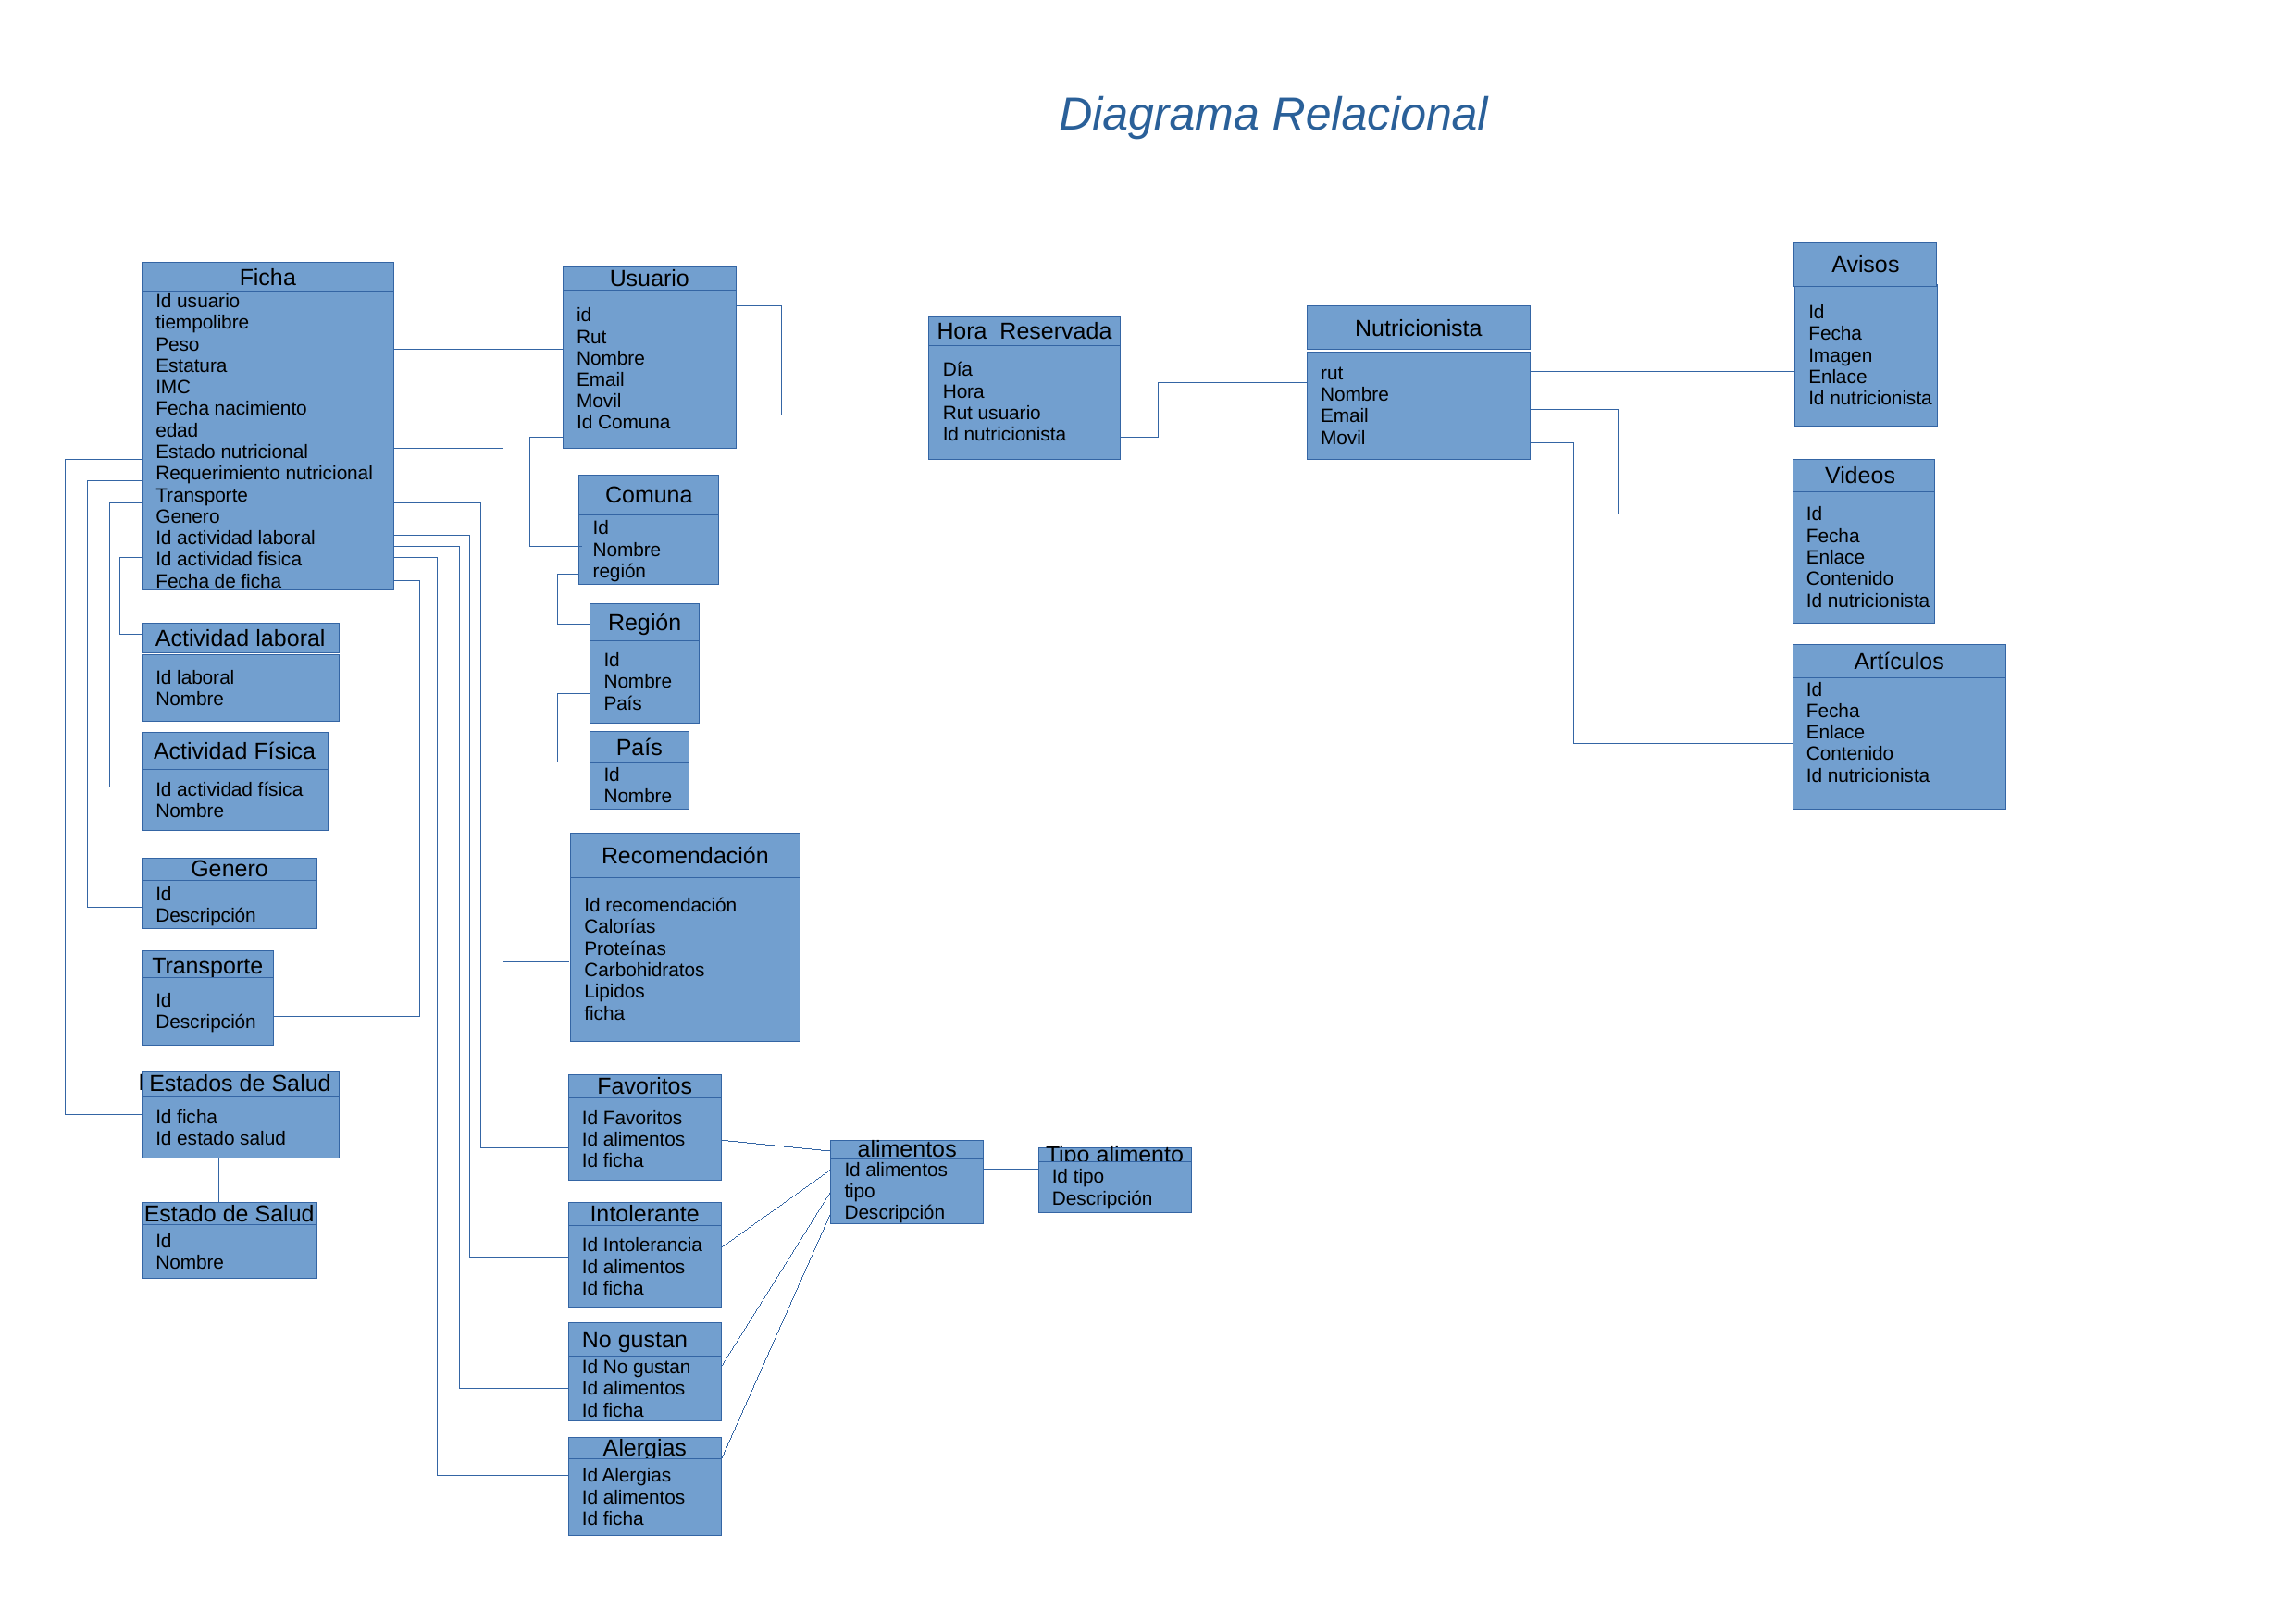

# Diagrama Relacional
Avisos
Id
Fecha
Imagen
Enlace
Id nutricionista
Ficha
Id usuario
tiempolibre
Peso
Estatura
IMC
Fecha nacimiento
edad
Estado nutricional
Requerimiento nutricional
Transporte
Genero
Id actividad laboral
Id actividad fisica
Fecha de ficha
Usuario
id
Rut
Nombre
Email
Movil
Id Comuna
Nutricionista
rut
Nombre
Email
Movil
Hora Reservada
Día
Hora
Rut usuario
Id nutricionista
Videos
Id
Fecha
Enlace
Contenido
Id nutricionista
Comuna
Id
Nombre
región
Región
Id
Nombre
País
Actividad laboral
Id laboral
Nombre
Artículos
Id
Fecha
Enlace
Contenido
Id nutricionista
País
Id
Nombre
Actividad Física
Id actividad física
Nombre
Recomendación
Id recomendación
Calorías
Proteínas
Carbohidratos
Lipidos
ficha
Genero
Id
Descripción
Transporte
Id
Descripción
Estados de Salud
Id ficha
Id estado salud
Estados de Salud
Id ficha
Id estado de salud
Favoritos
Id Favoritos
Id alimentos
Id ficha
alimentos
Id alimentos
tipo
Descripción
Tipo alimento
Id tipo
Descripción
Intolerante
Id Intolerancia
Id alimentos
Id ficha
Estado de Salud
Id
Nombre
No gustan
Id No gustan
Id alimentos
Id ficha
Alergias
Id Alergias
Id alimentos
Id ficha